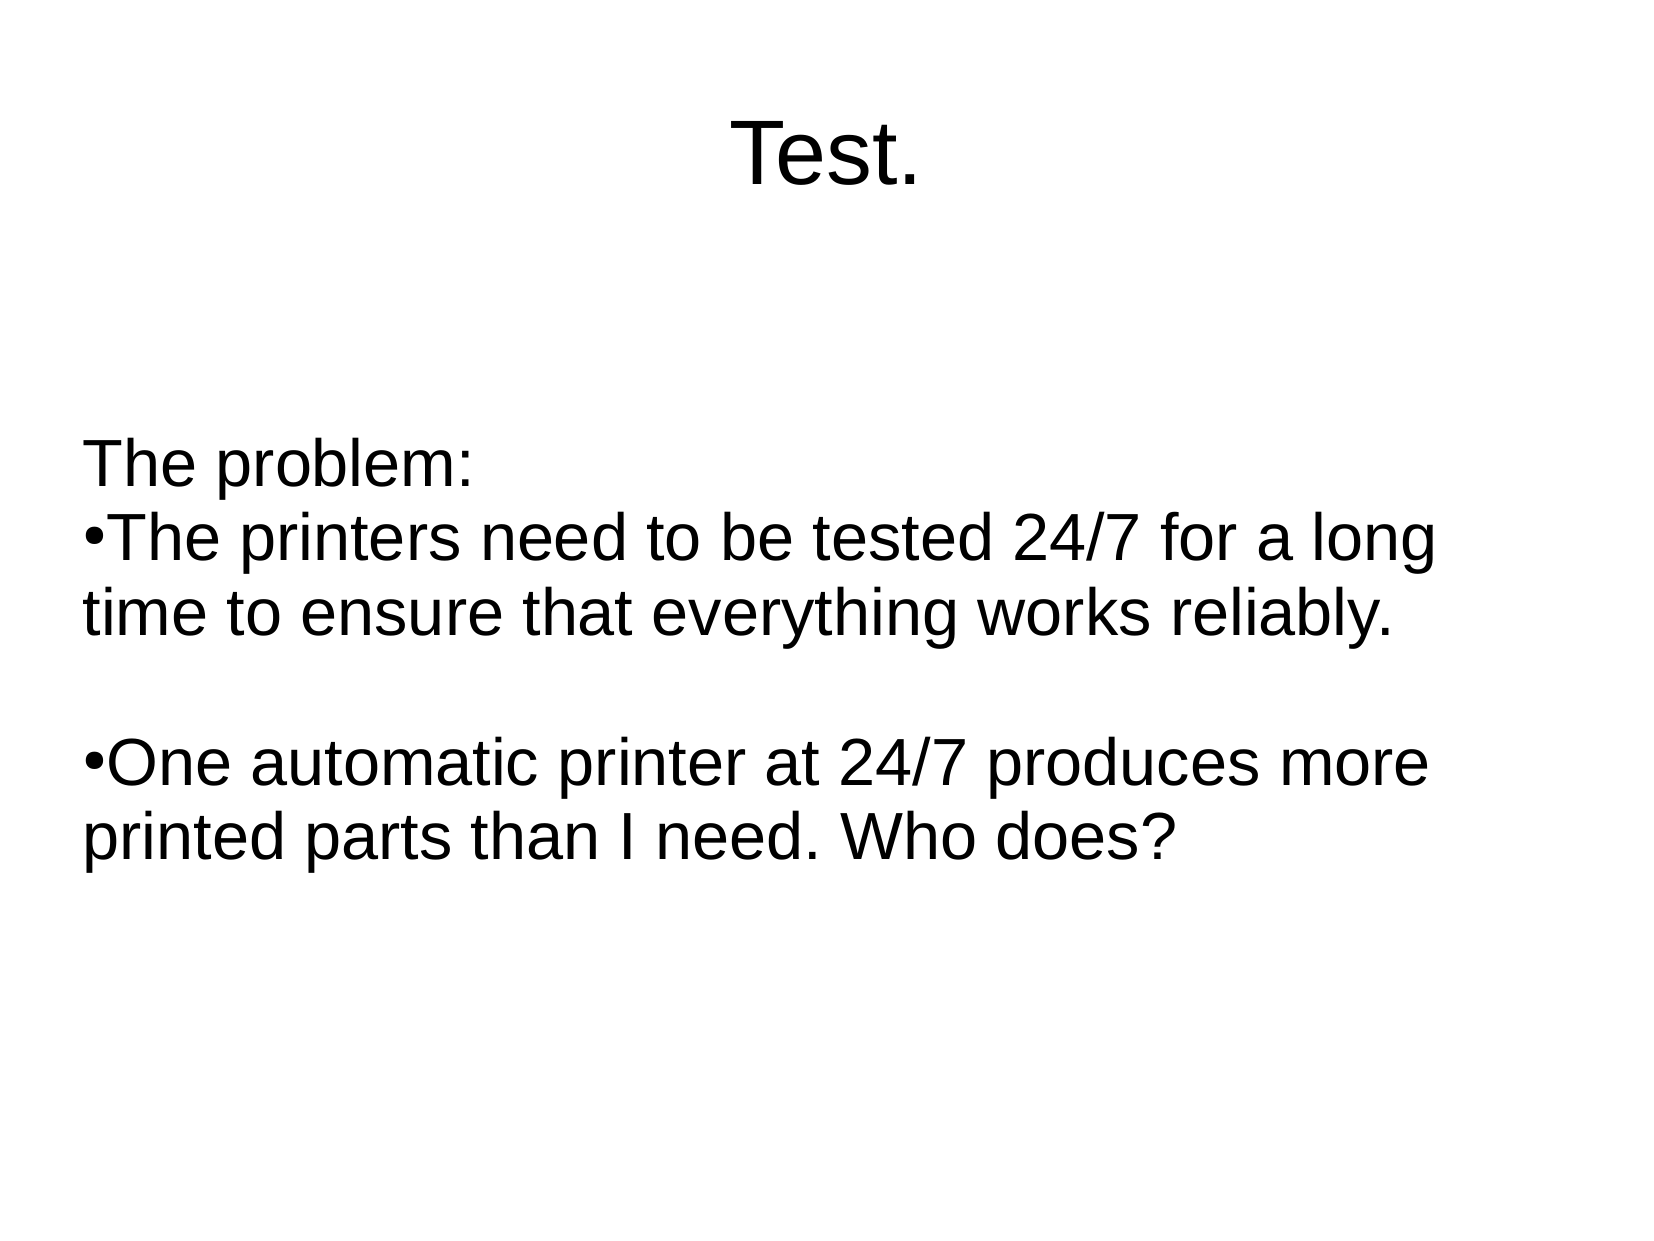

# Test.
The problem:
The printers need to be tested 24/7 for a long time to ensure that everything works reliably.
One automatic printer at 24/7 produces more printed parts than I need. Who does?